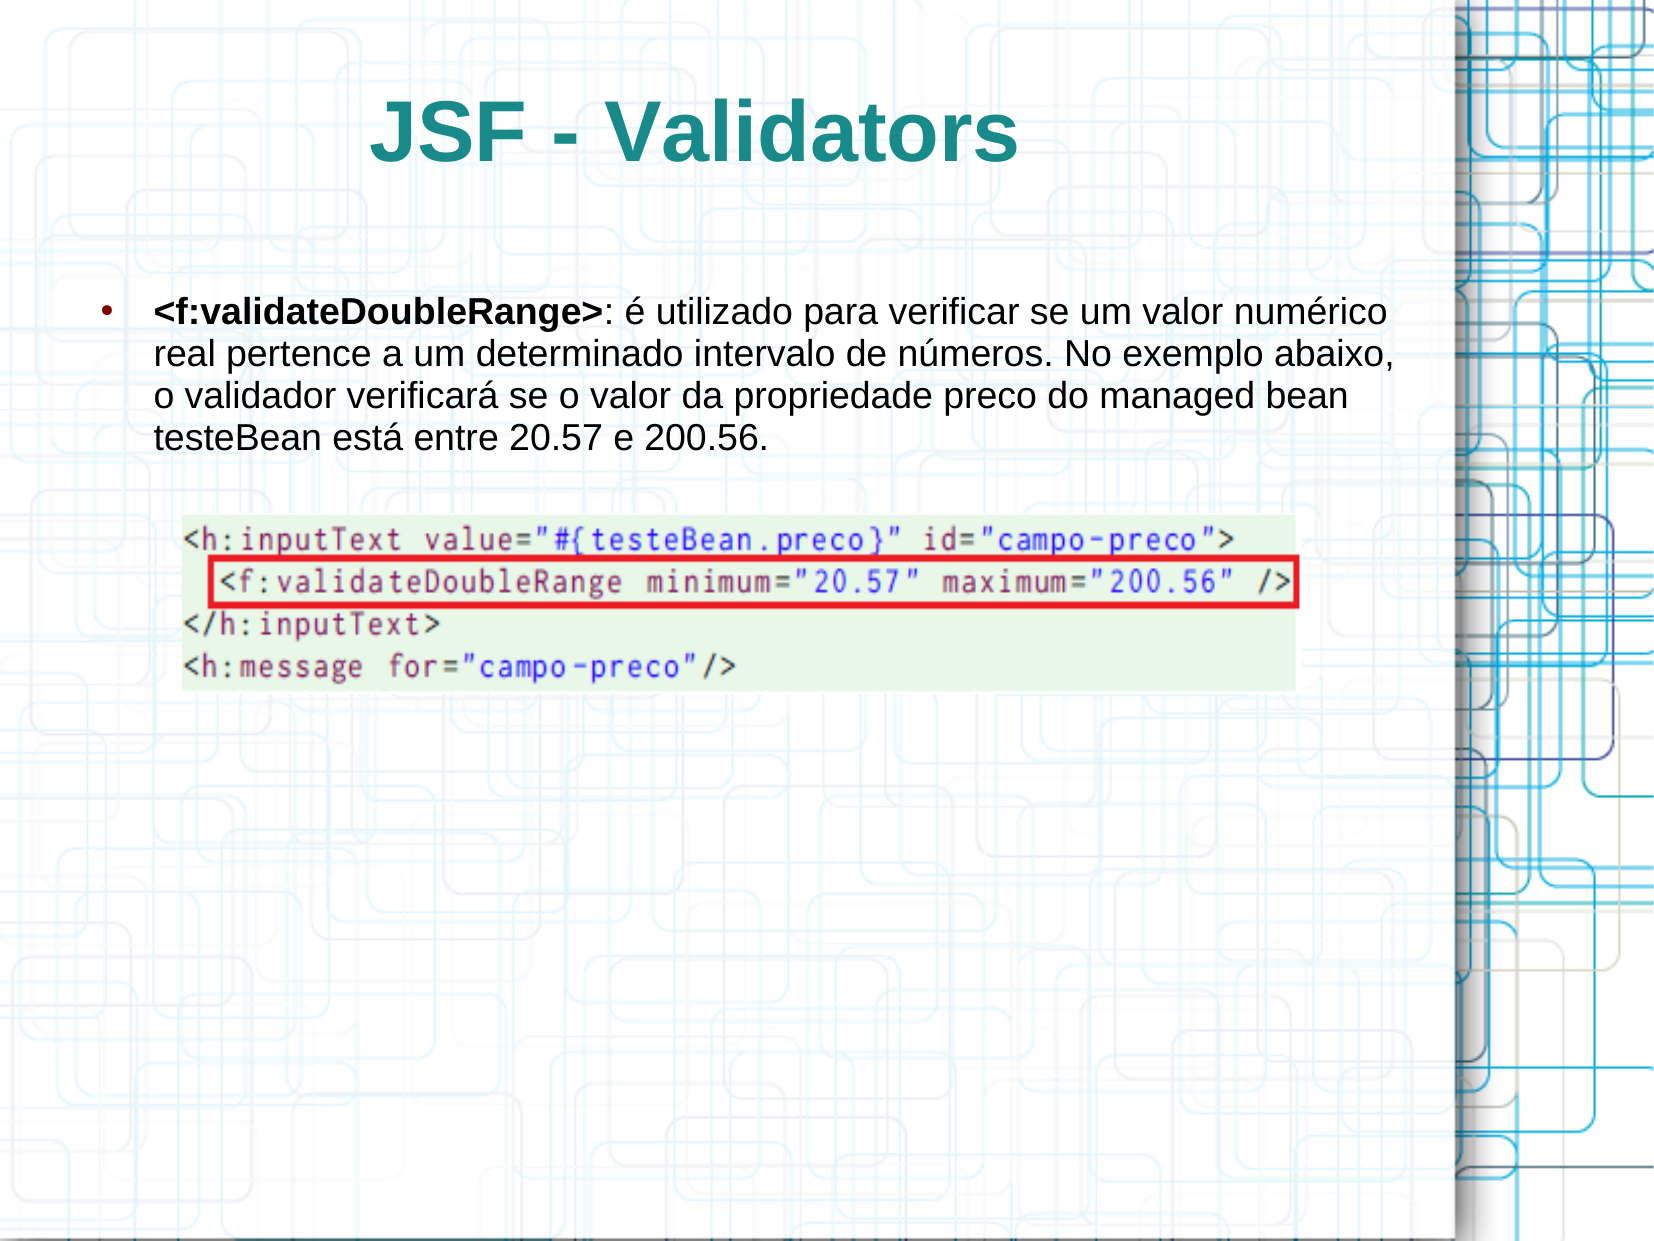

JSF - Validators
#
<f:validateDoubleRange>: é utilizado para verificar se um valor numérico real pertence a um determinado intervalo de números. No exemplo abaixo, o validador verificará se o valor da propriedade preco do managed bean testeBean está entre 20.57 e 200.56.